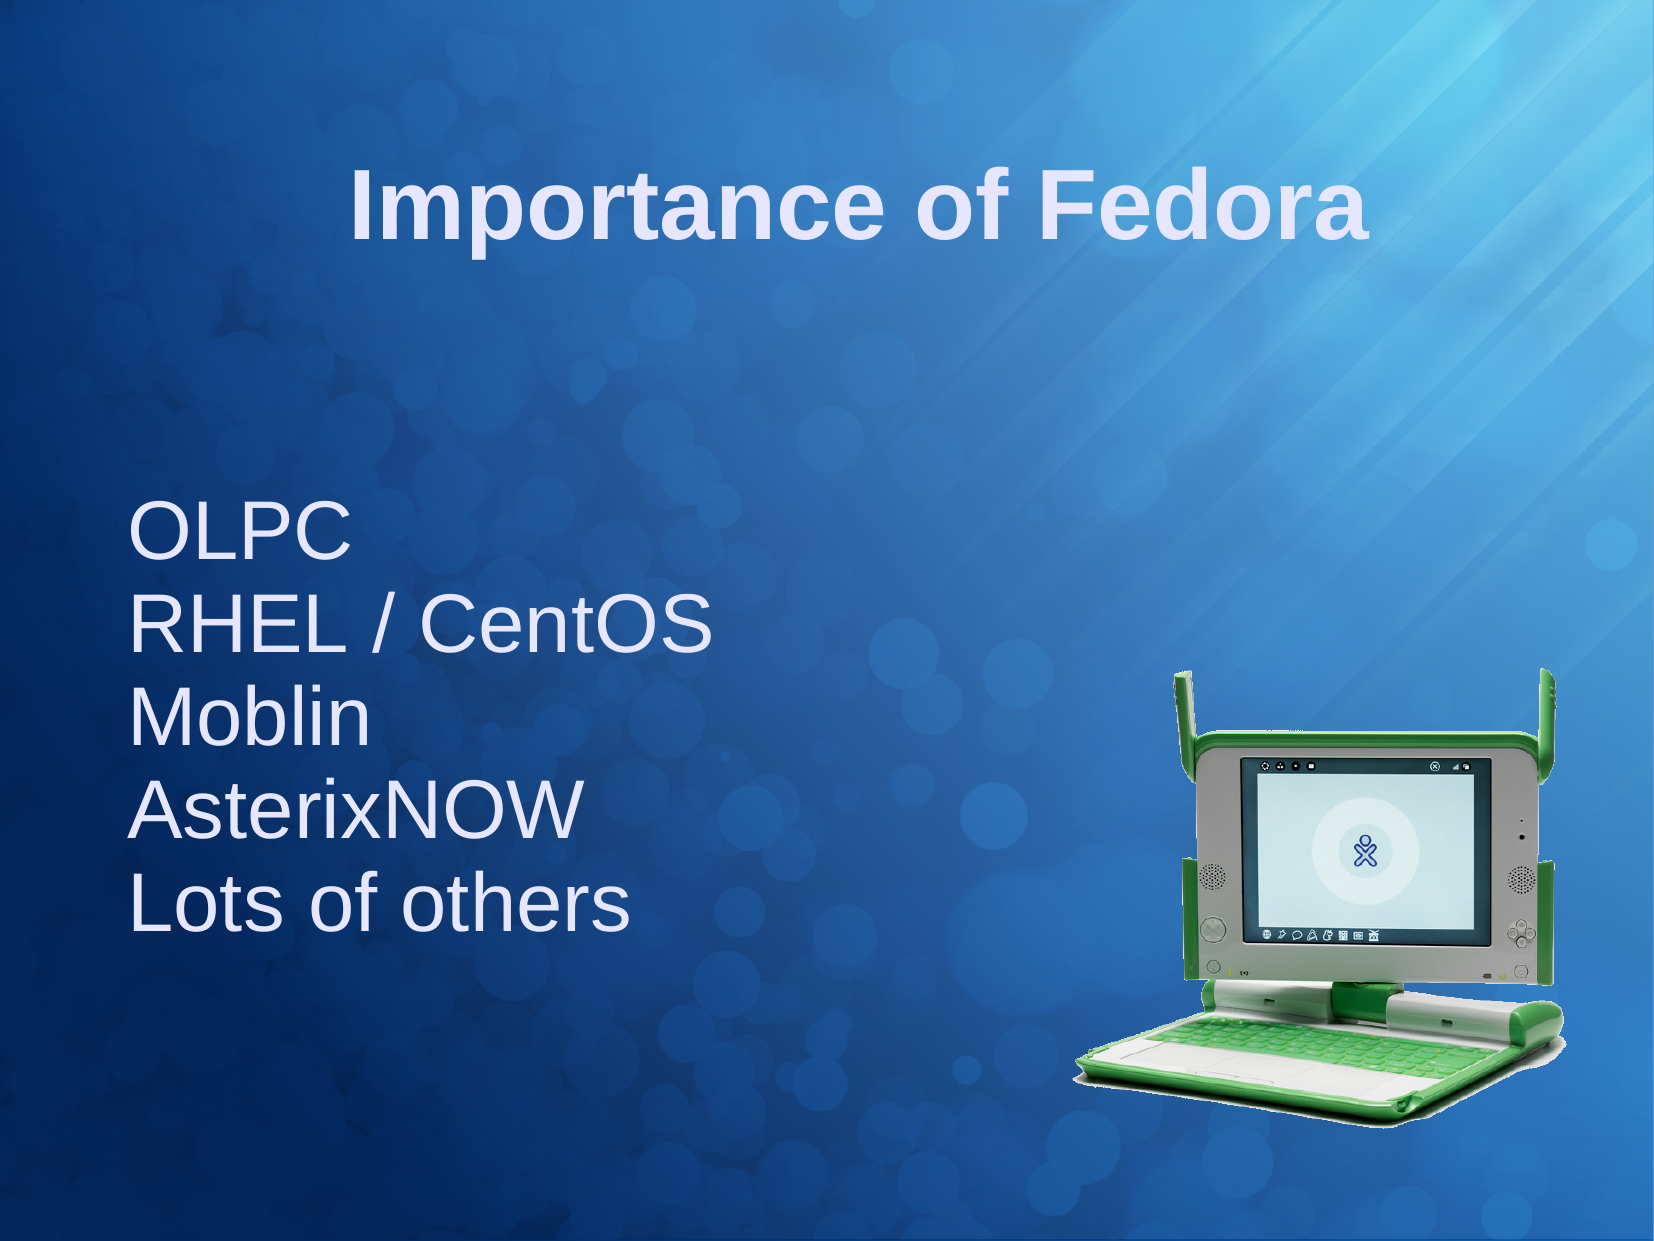

Importance of Fedora
OLPC
RHEL / CentOS
Moblin
AsterixNOW
Lots of others